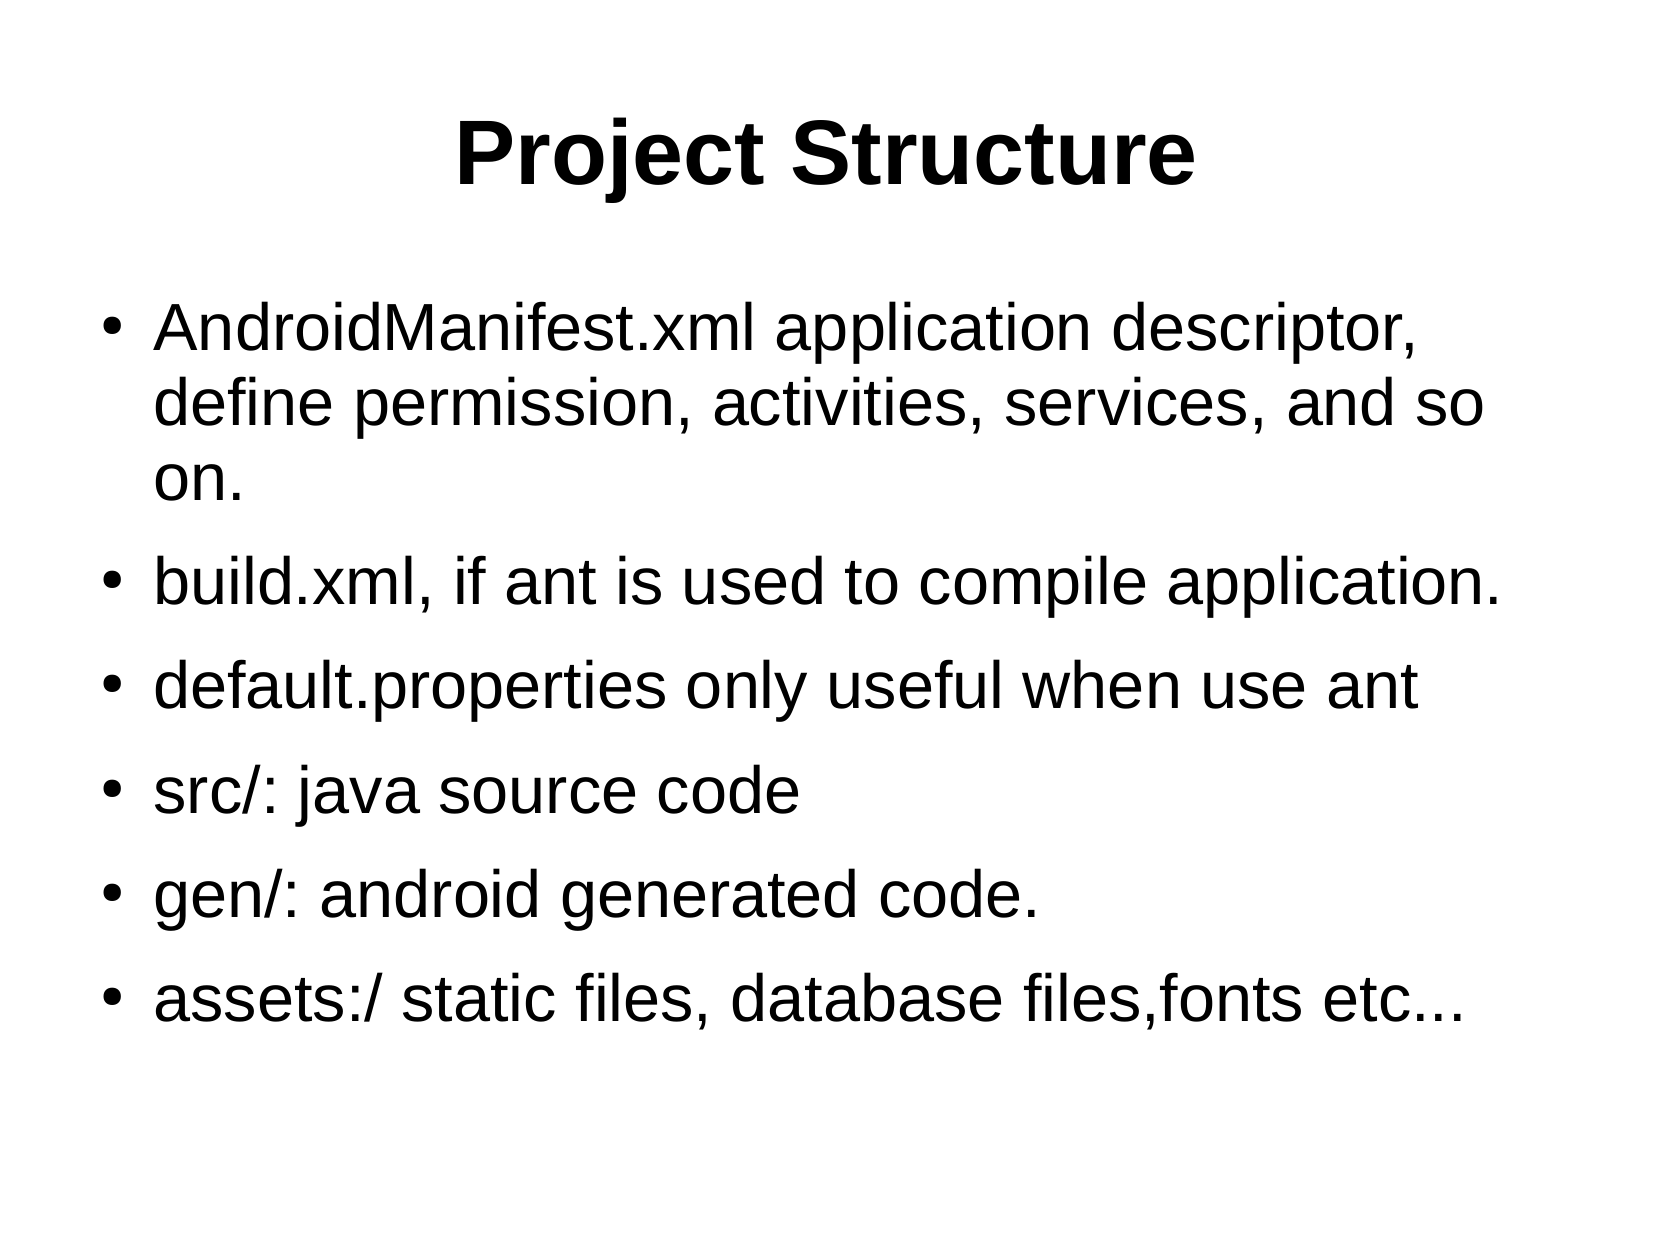

# Project Structure
AndroidManifest.xml application descriptor, define permission, activities, services, and so on.
build.xml, if ant is used to compile application.
default.properties only useful when use ant
src/: java source code
gen/: android generated code.
assets:/ static files, database files,fonts etc...